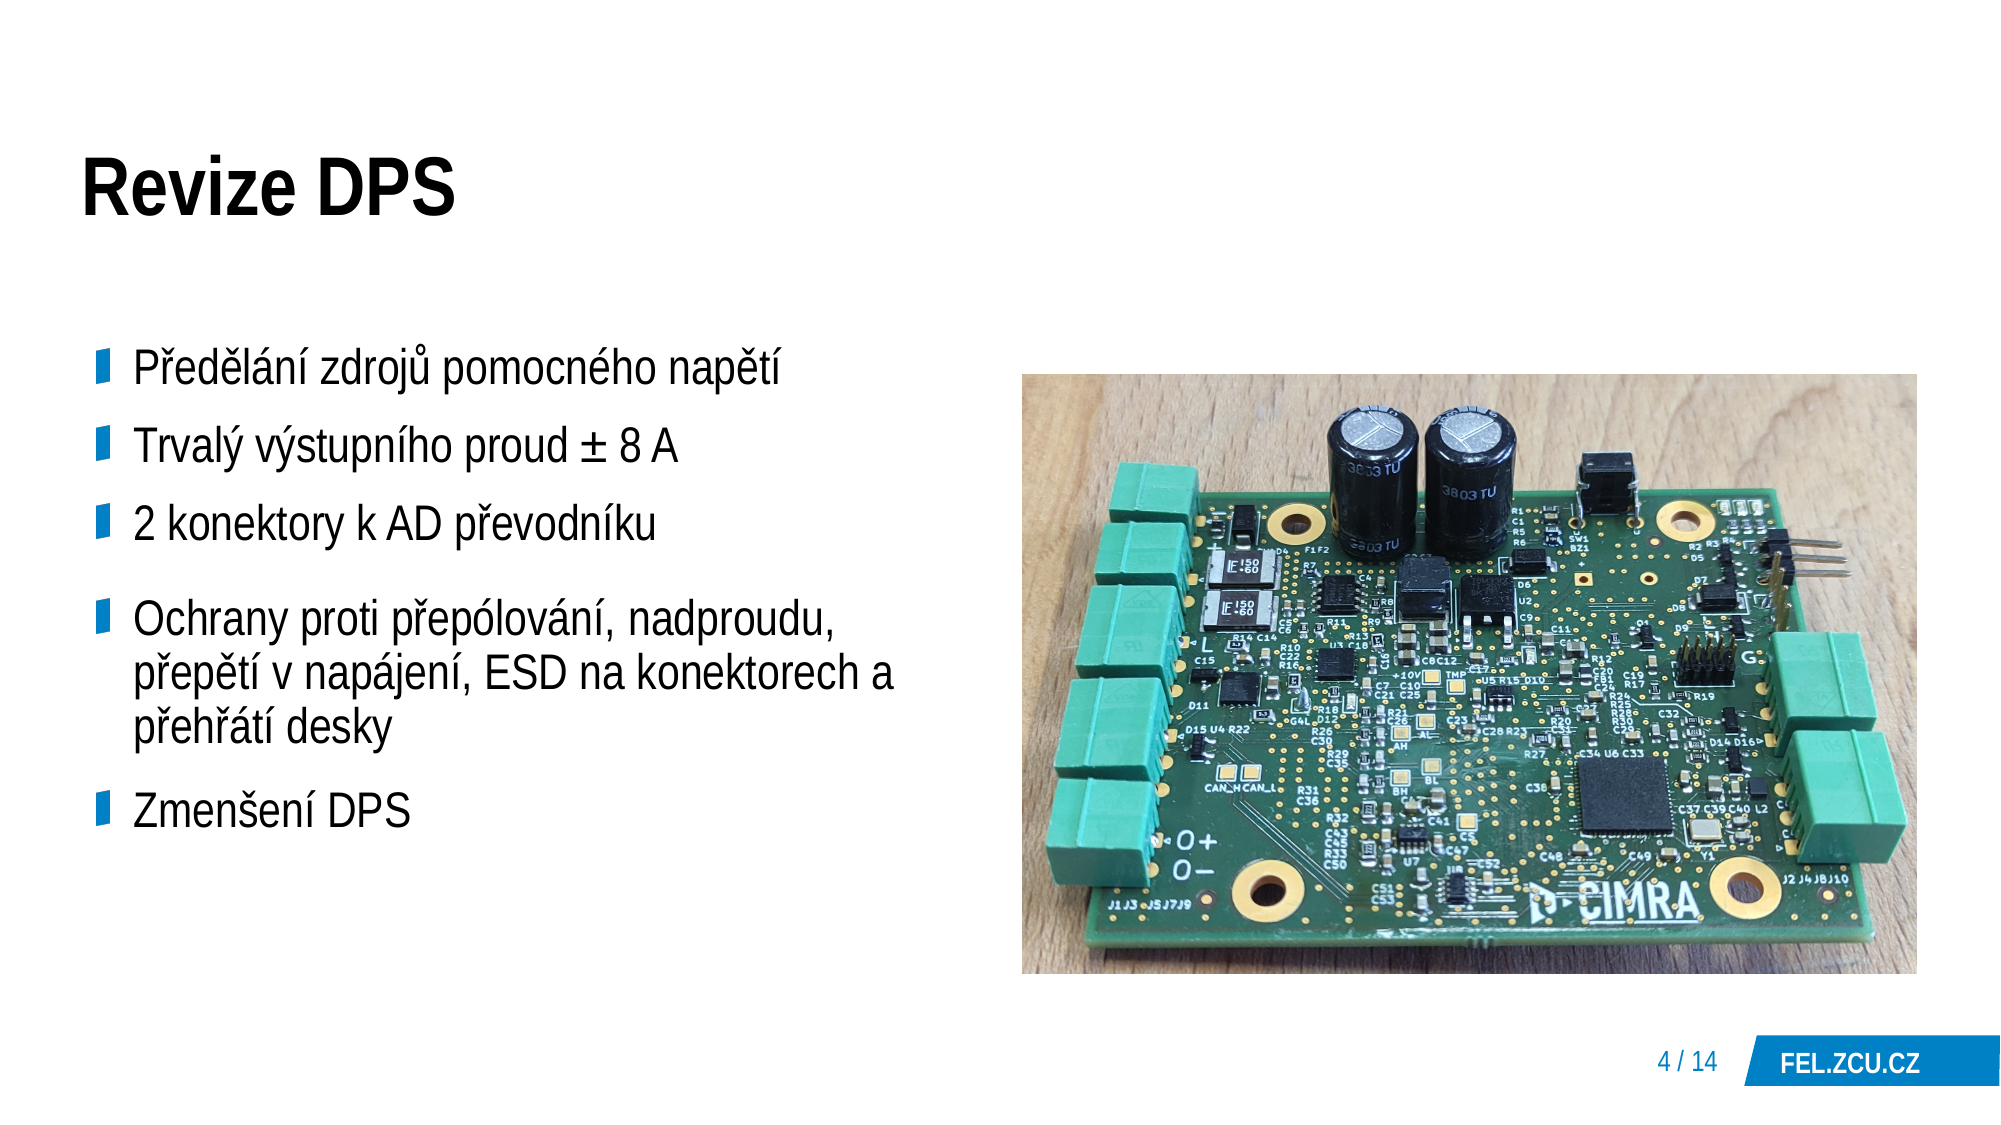

# Revize DPS
Předělání zdrojů pomocného napětí
Trvalý výstupního proud ± 8 A
2 konektory k AD převodníku
Ochrany proti přepólování, nadproudu, přepětí v napájení, ESD na konektorech a přehřátí desky
Zmenšení DPS